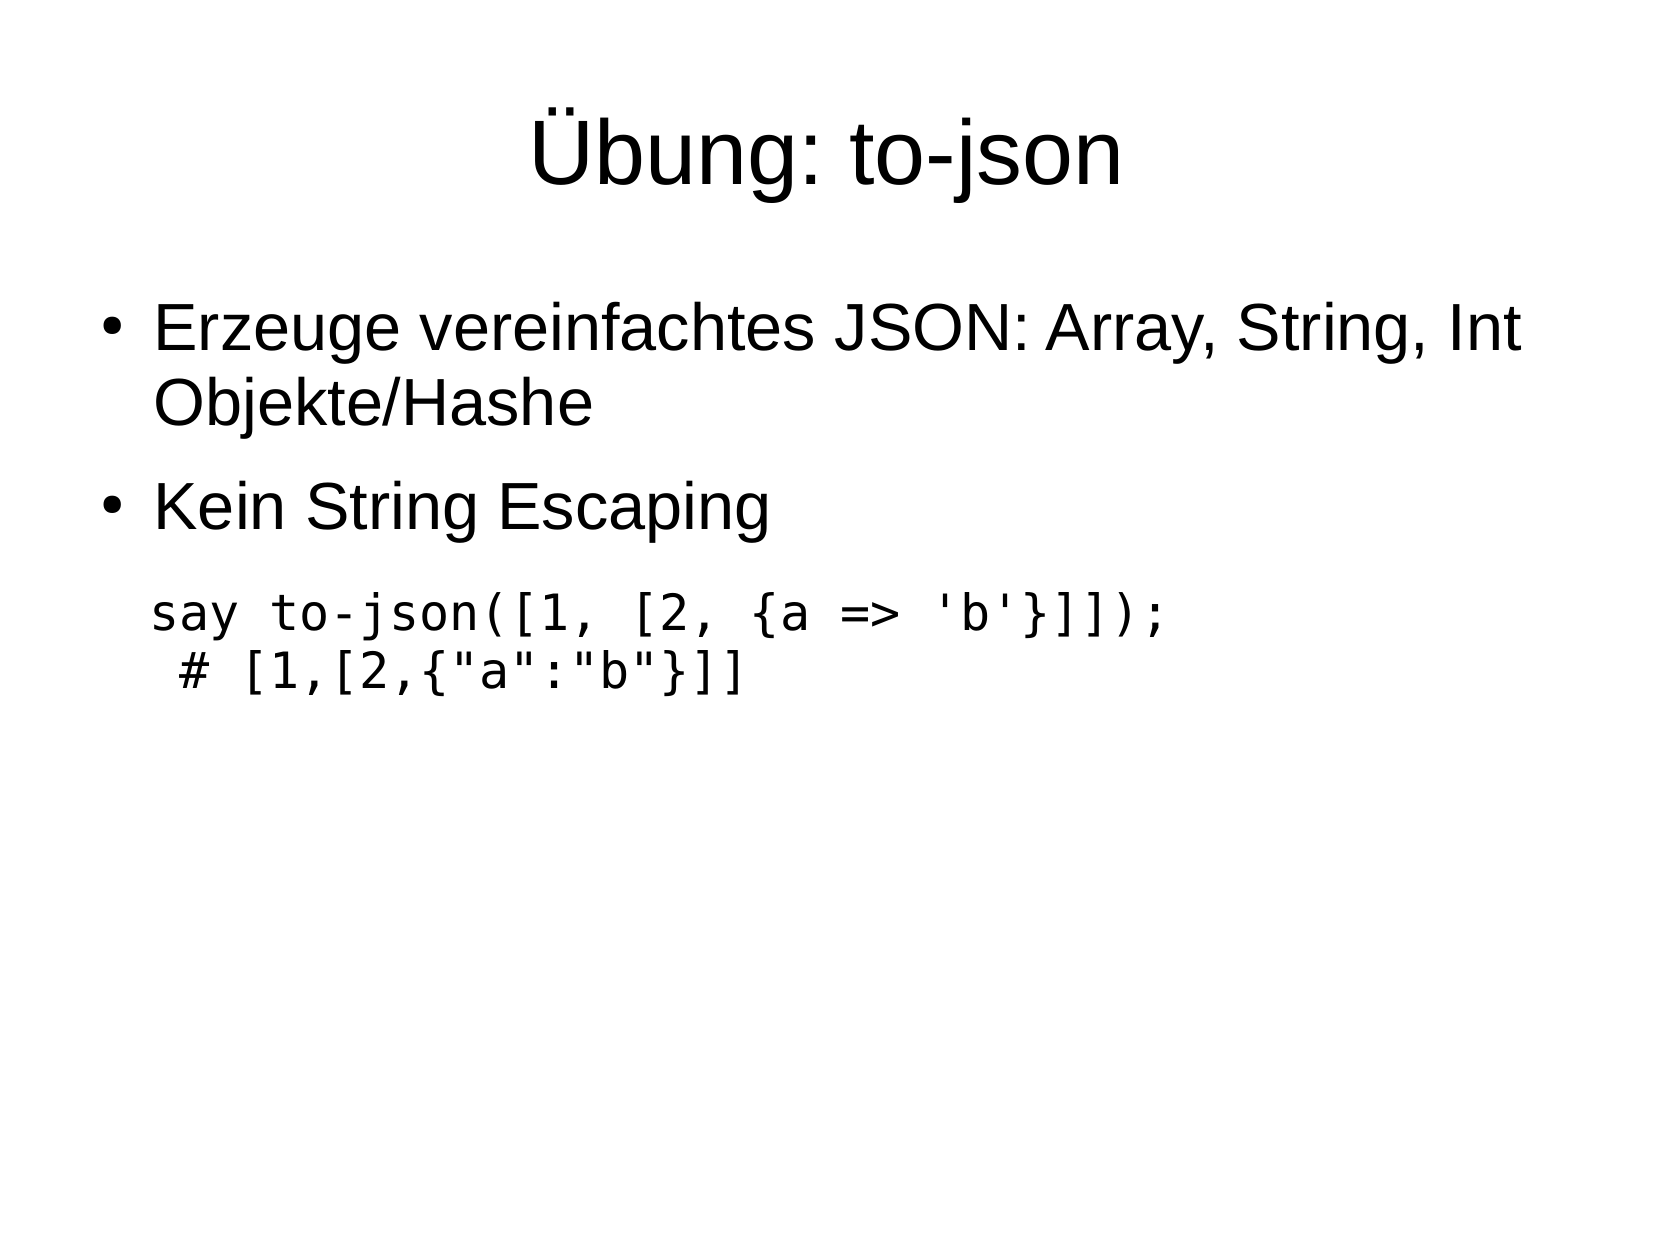

# Übung: to-json
Erzeuge vereinfachtes JSON: Array, String, Int Objekte/Hashe
Kein String Escaping
say to-json([1, [2, {a => 'b'}]]);
 # [1,[2,{"a":"b"}]]